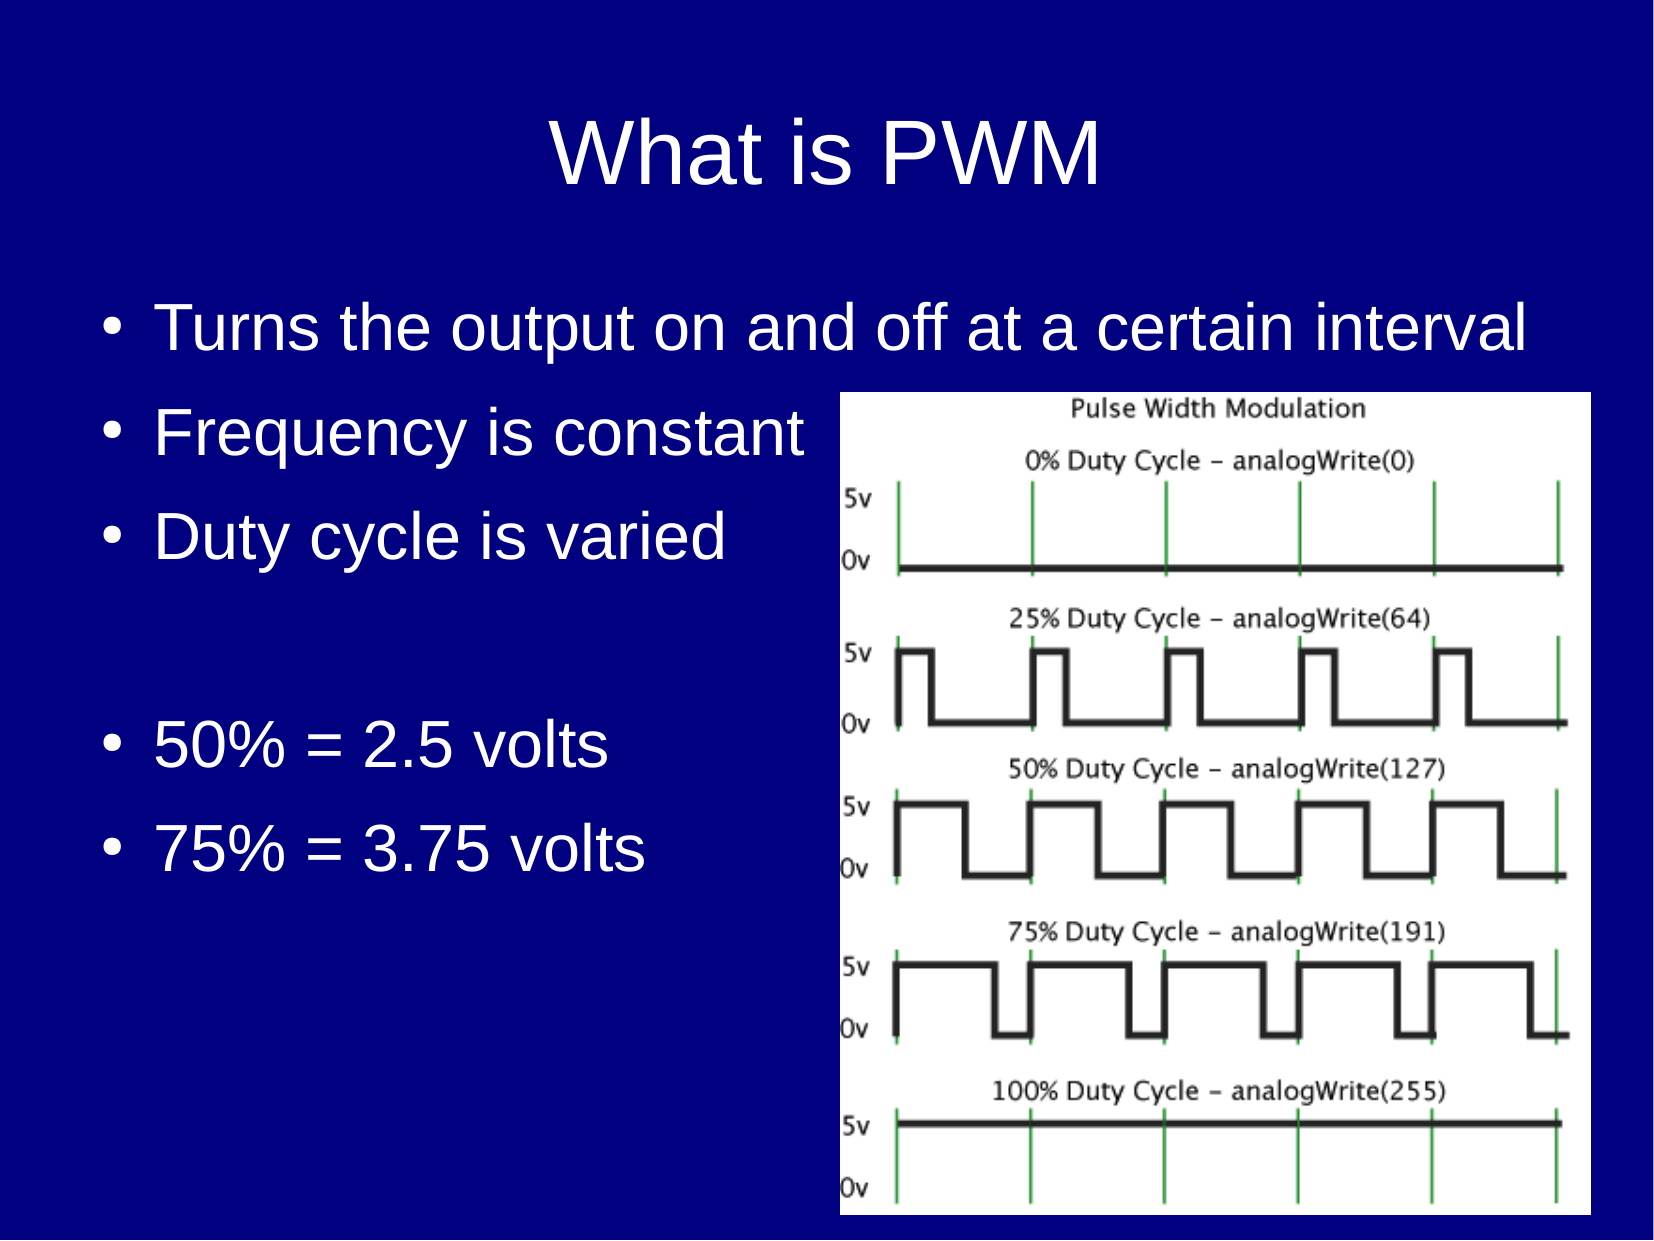

# What is PWM
Turns the output on and off at a certain interval
Frequency is constant
Duty cycle is varied
50% = 2.5 volts
75% = 3.75 volts